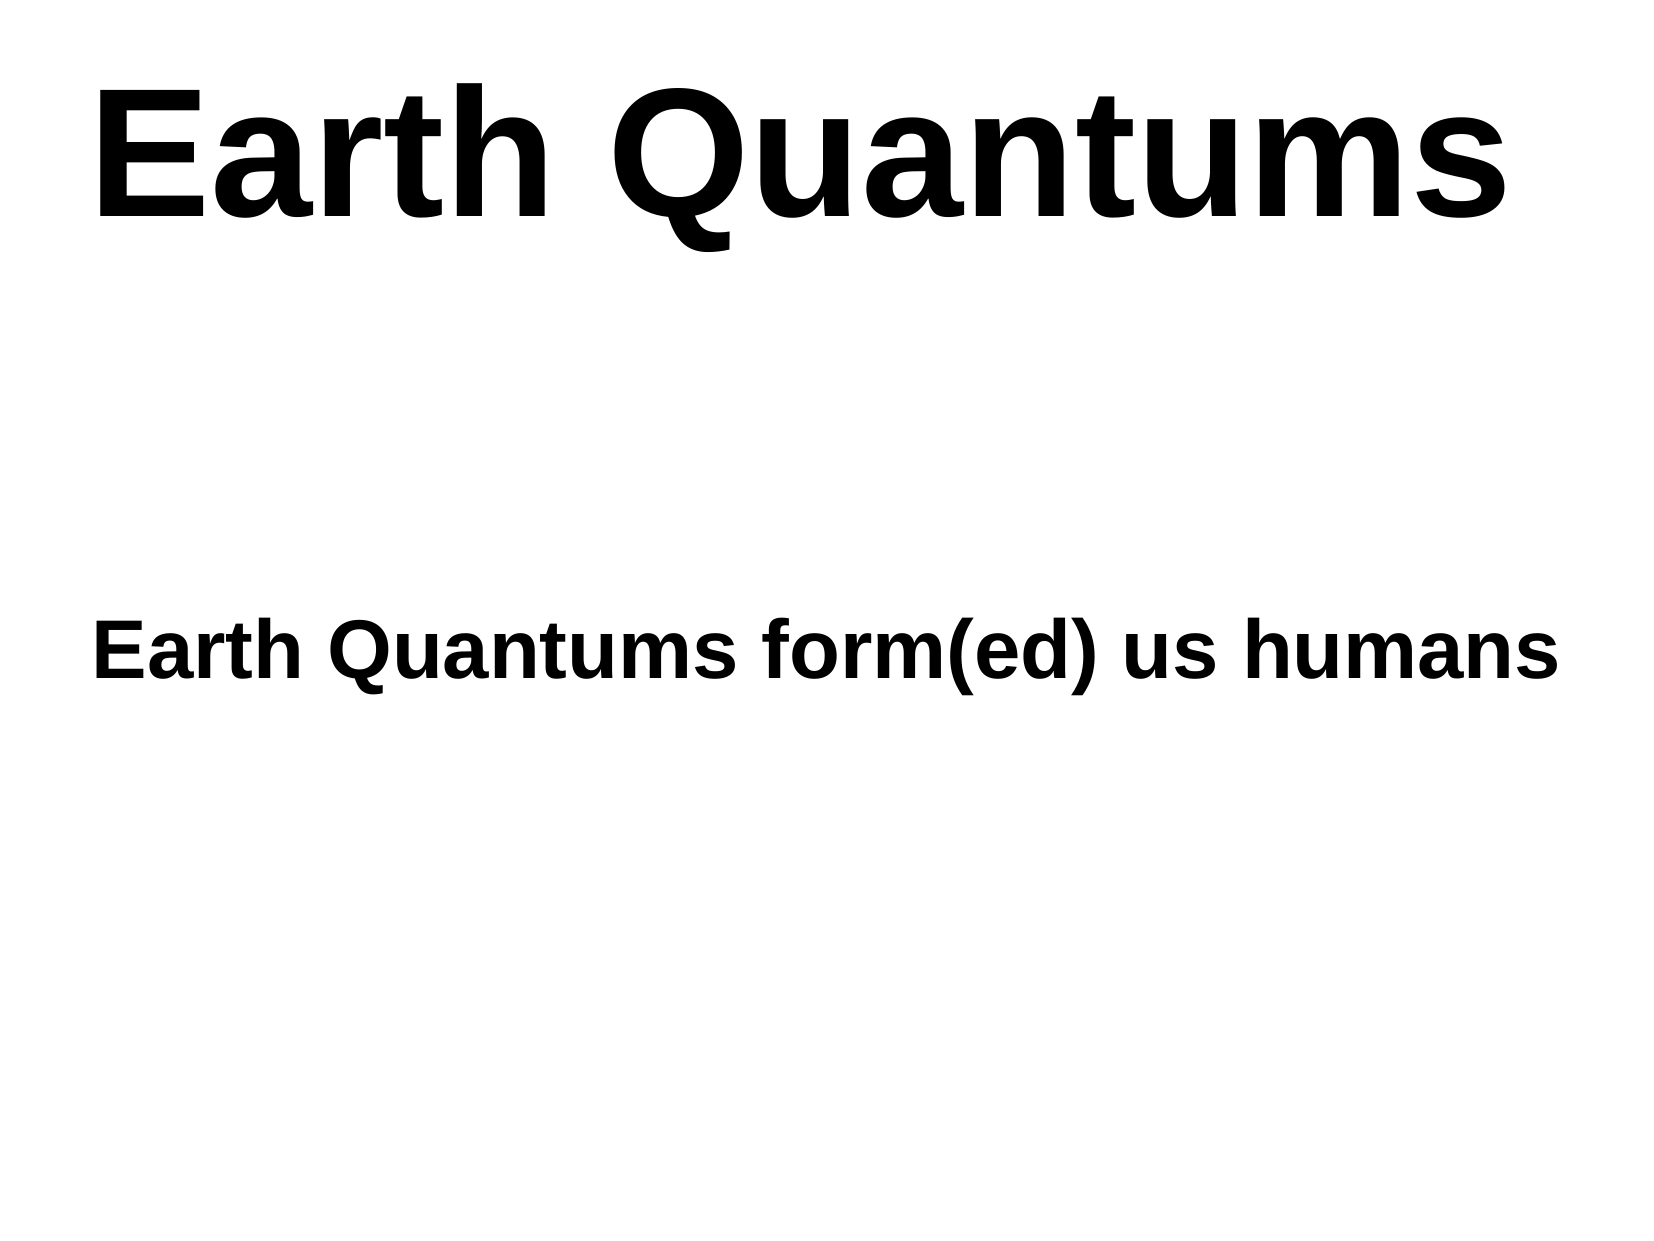

# Earth Quantums
Earth Quantums form(ed) us humans